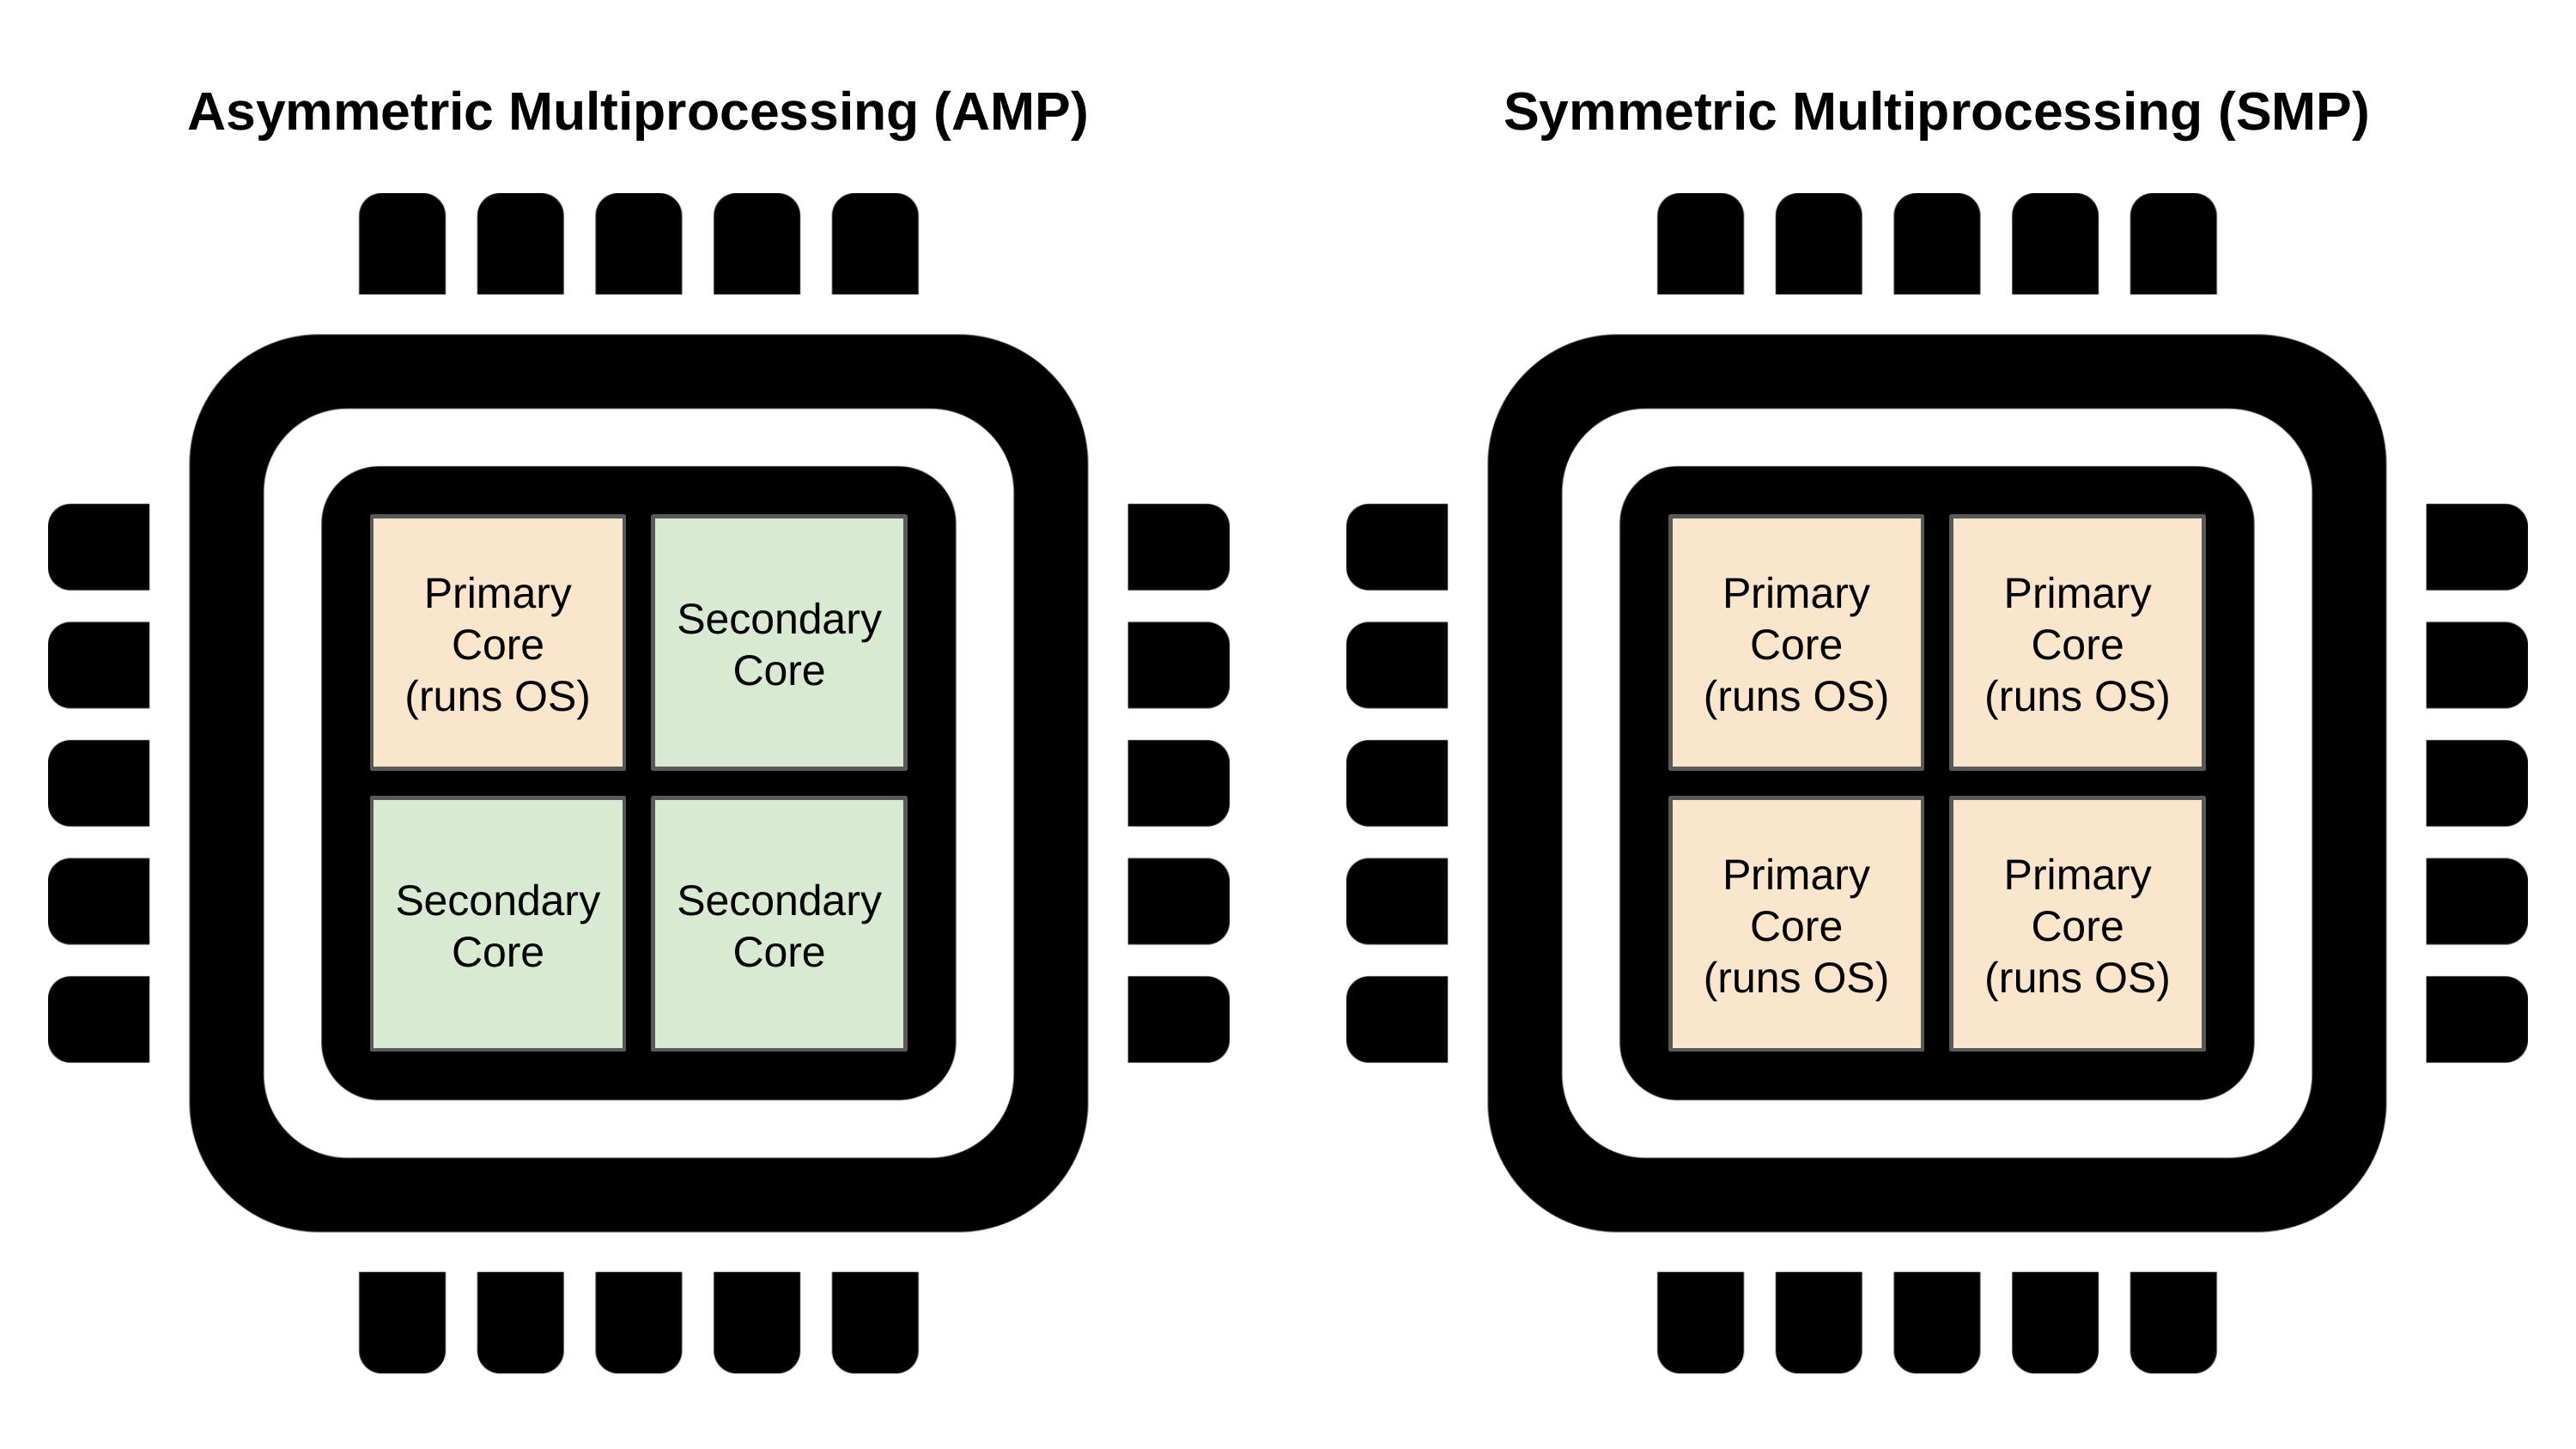

Asymmetric Multiprocessing (AMP)
Symmetric Multiprocessing (SMP)
Primary Core
(runs OS)
Secondary Core
Primary Core
(runs OS)
Primary Core
(runs OS)
Secondary Core
Secondary Core
Primary Core
(runs OS)
Primary Core
(runs OS)